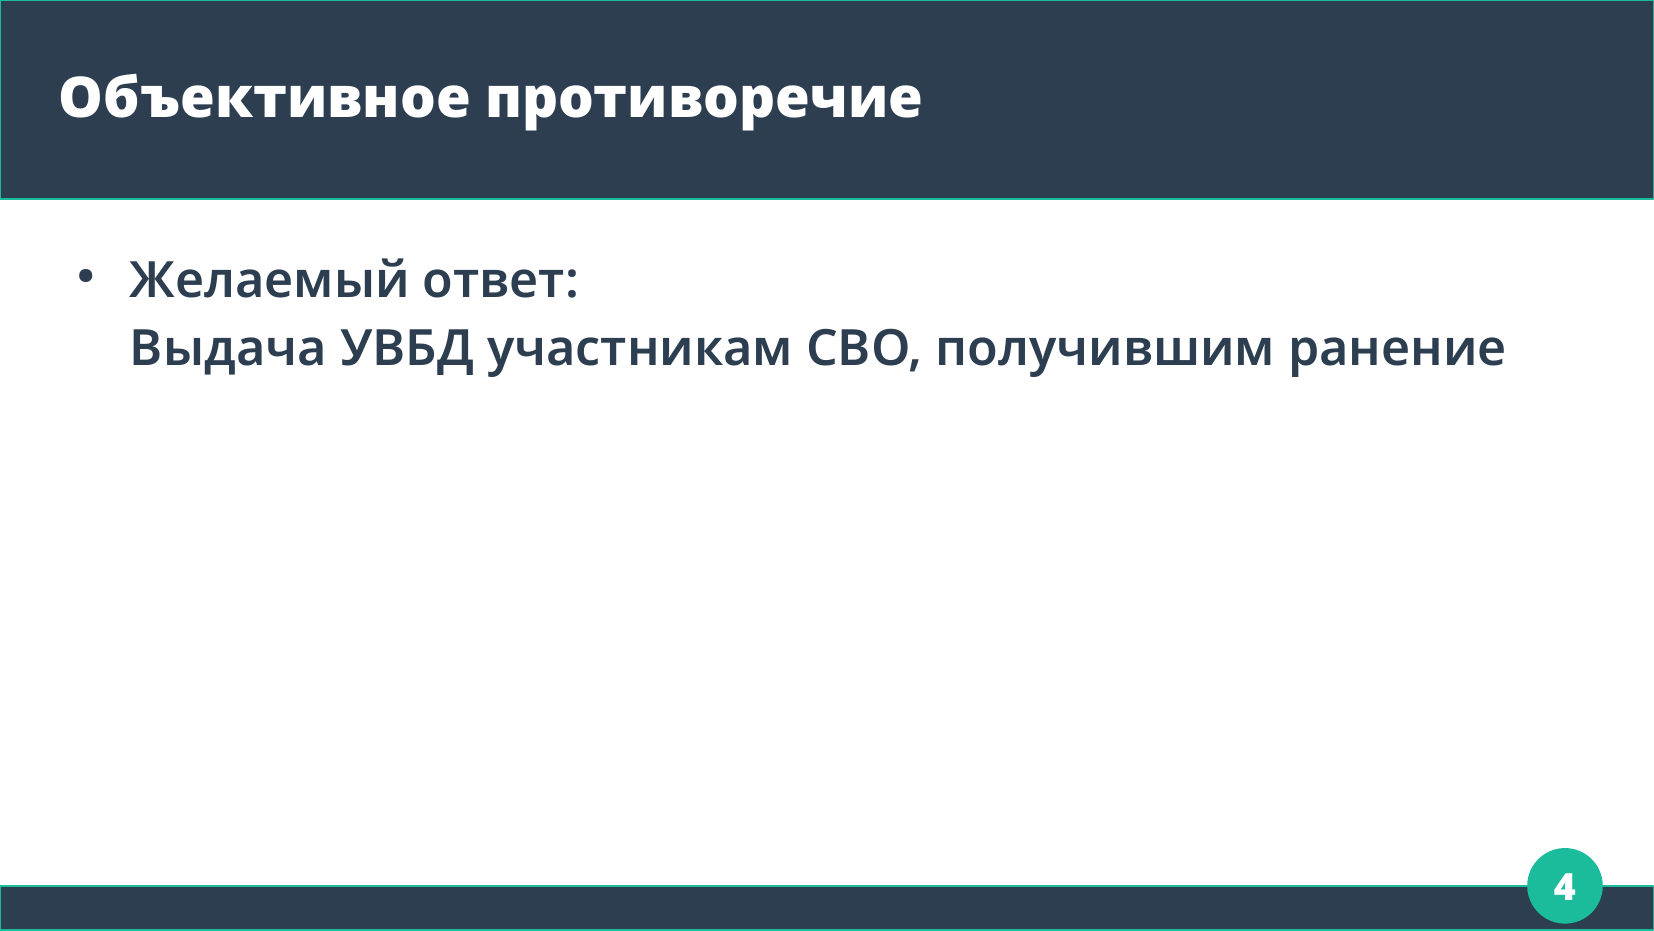

# Объективное противоречие
Желаемый ответ:
Выдача УВБД участникам СВО, получившим ранение
4